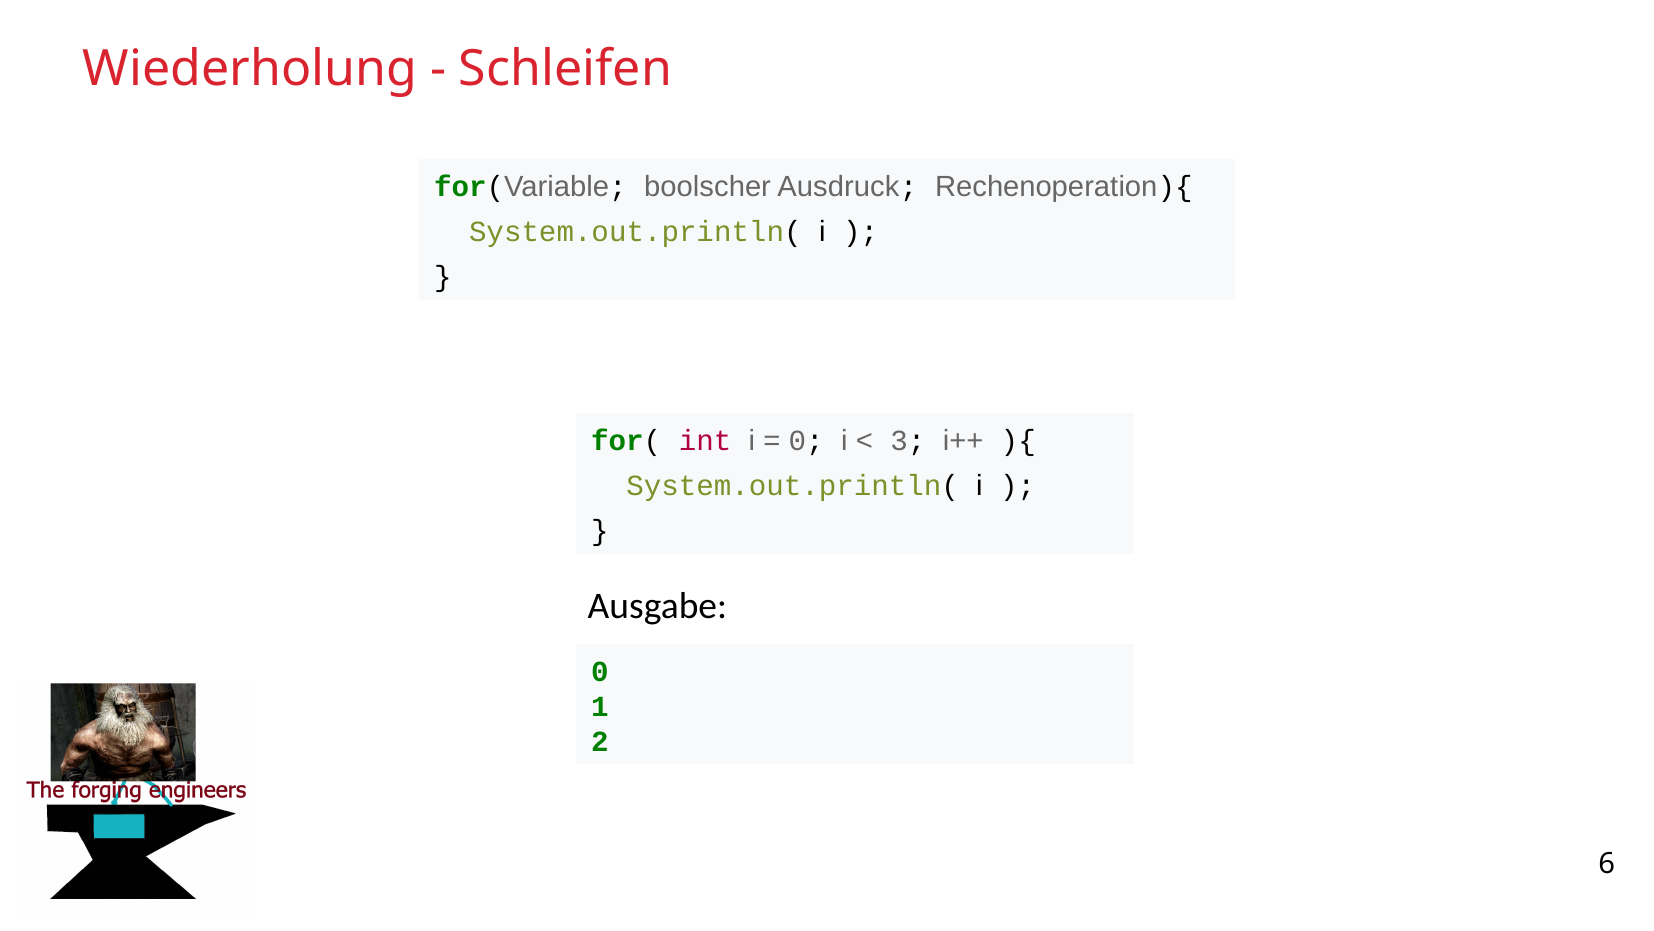

# Wiederholung - Schleifen
for(Variable; boolscher Ausdruck; Rechenoperation){
 System.out.println( i );
}
for( int i = 0; i < 3; i++ ){
 System.out.println( i );
}
Ausgabe:
0
1
2